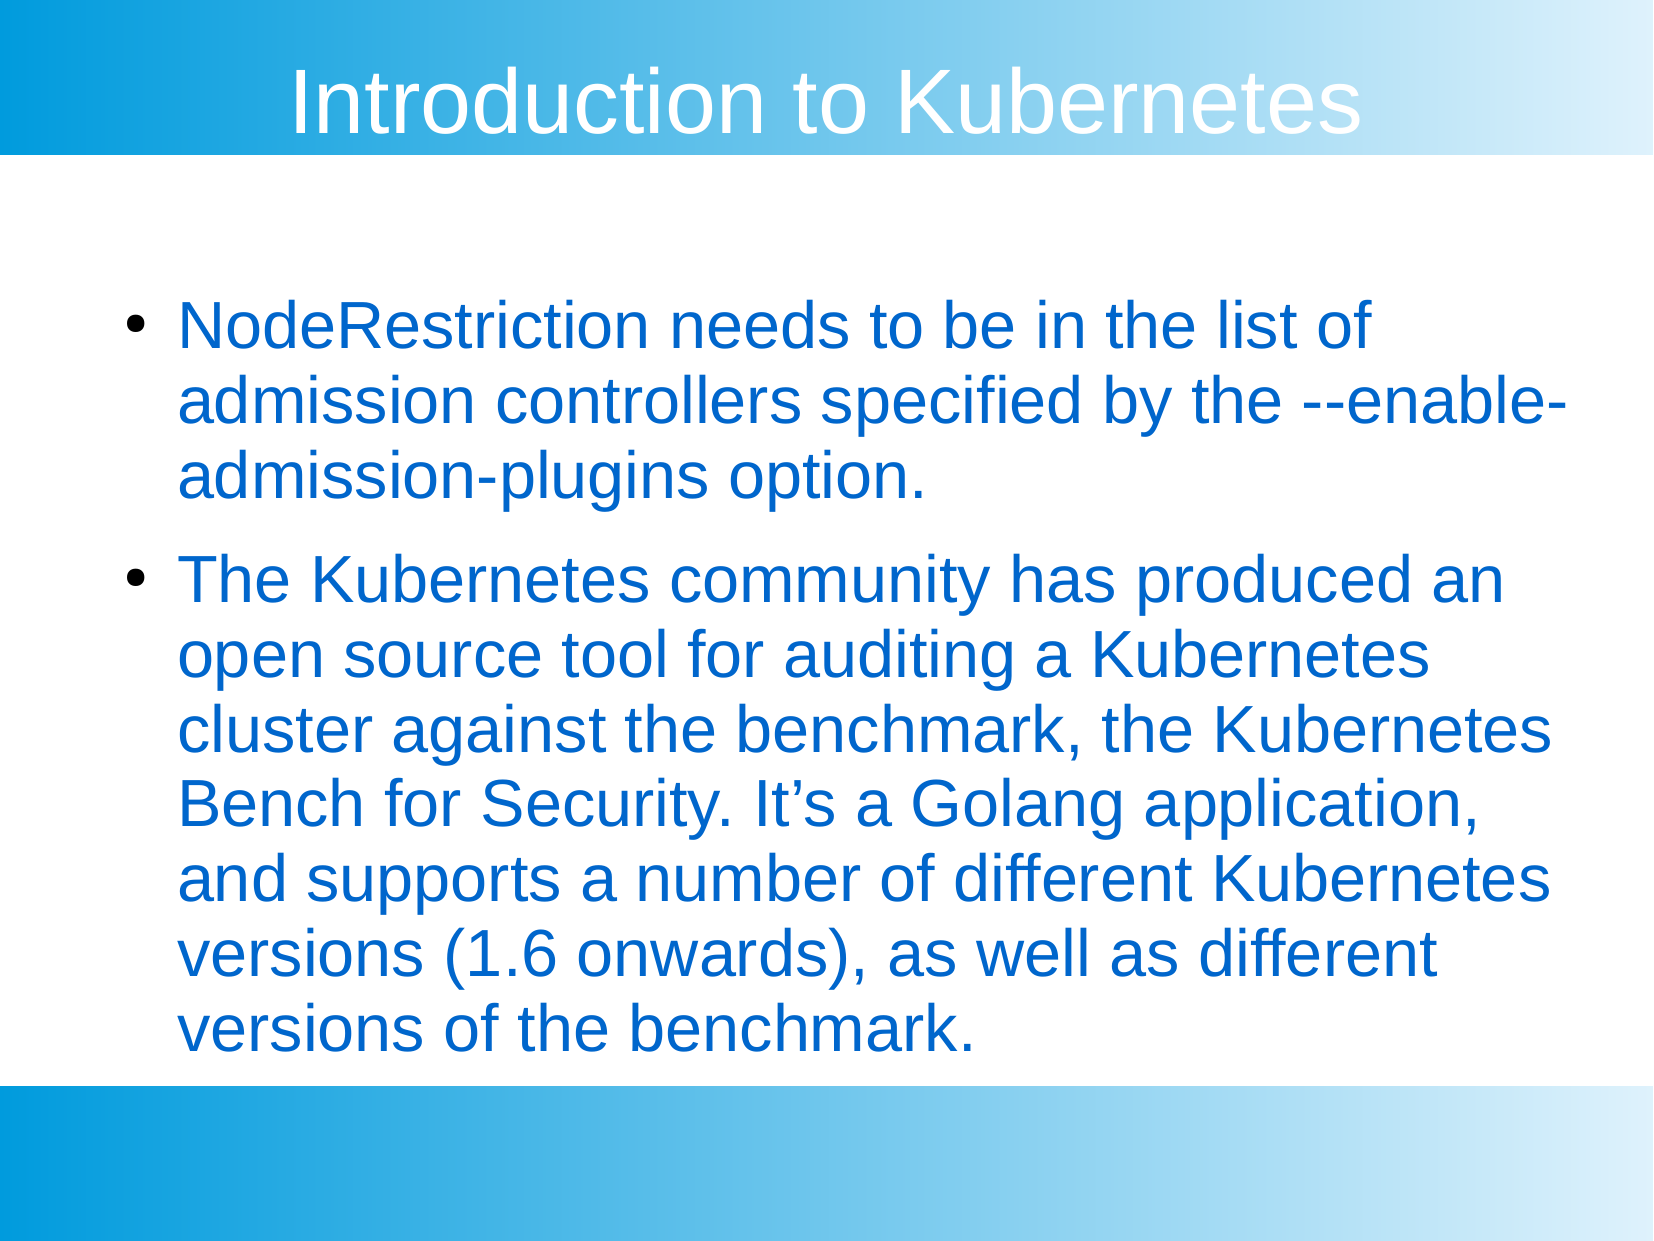

# Introduction to Kubernetes
NodeRestriction needs to be in the list of admission controllers specified by the --enable-admission-plugins option.
The Kubernetes community has produced an open source tool for auditing a Kubernetes cluster against the benchmark, the Kubernetes Bench for Security. It’s a Golang application, and supports a number of different Kubernetes versions (1.6 onwards), as well as different versions of the benchmark.